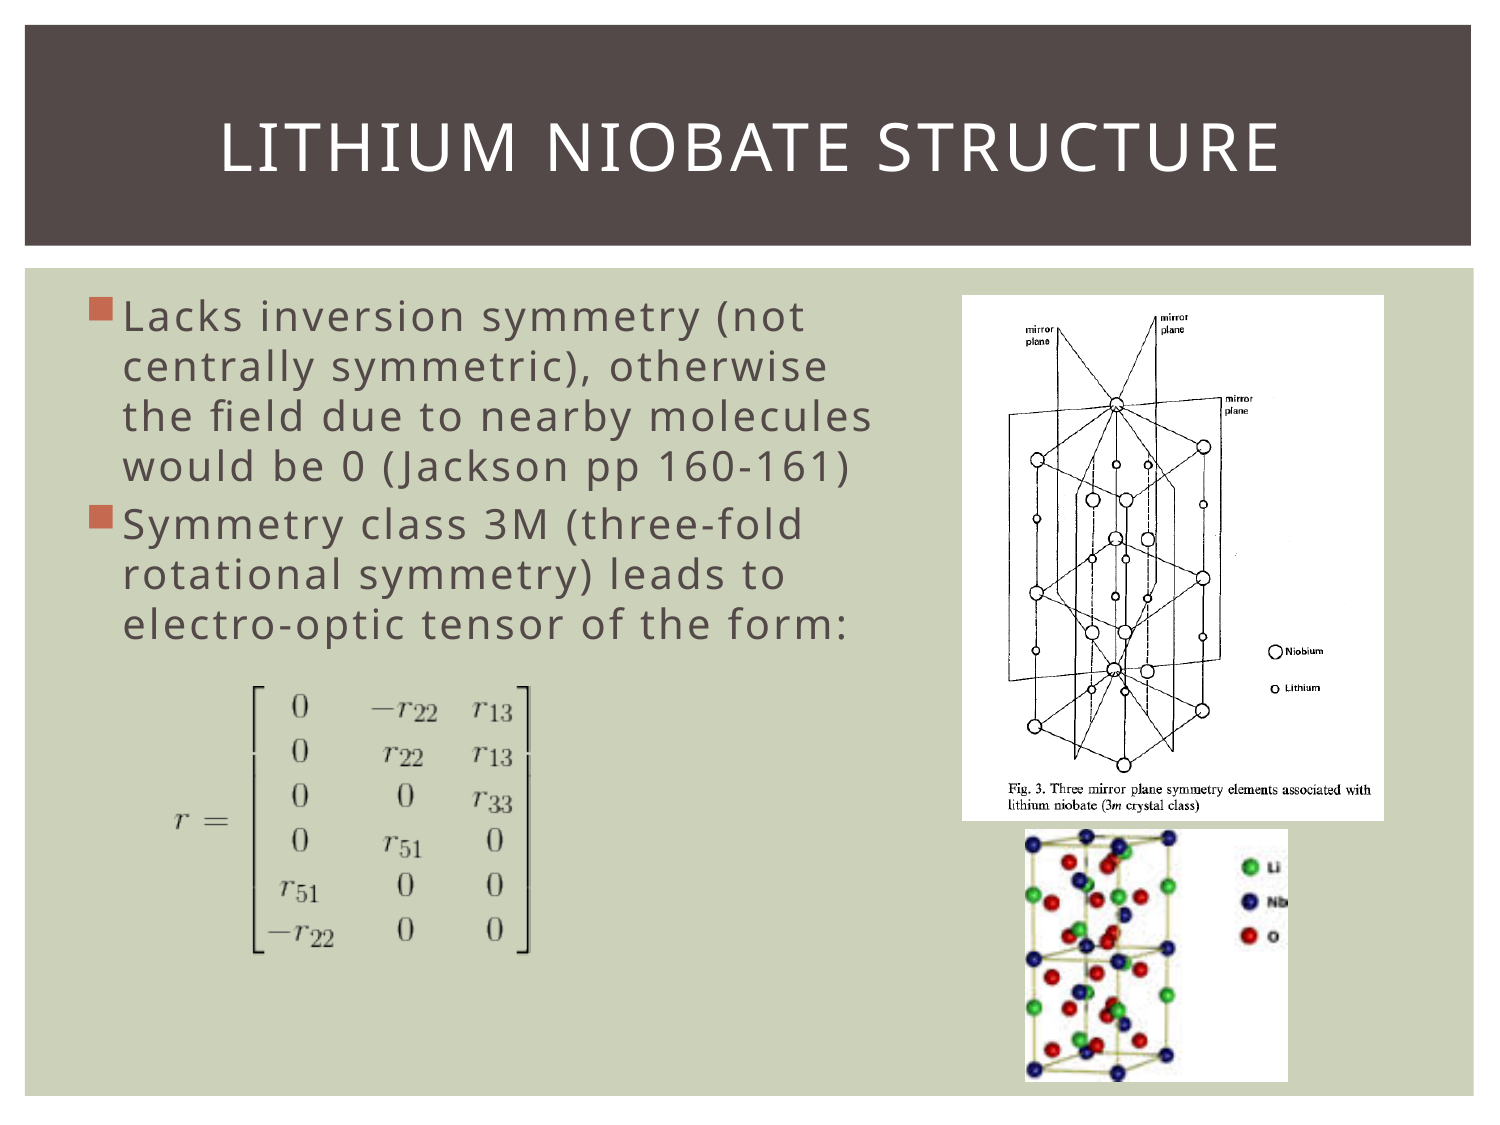

Lithium niobate structure
# Lacks inversion symmetry (not centrally symmetric), otherwise the field due to nearby molecules would be 0 (Jackson pp 160-161)
Symmetry class 3M (three-fold rotational symmetry) leads to electro-optic tensor of the form: